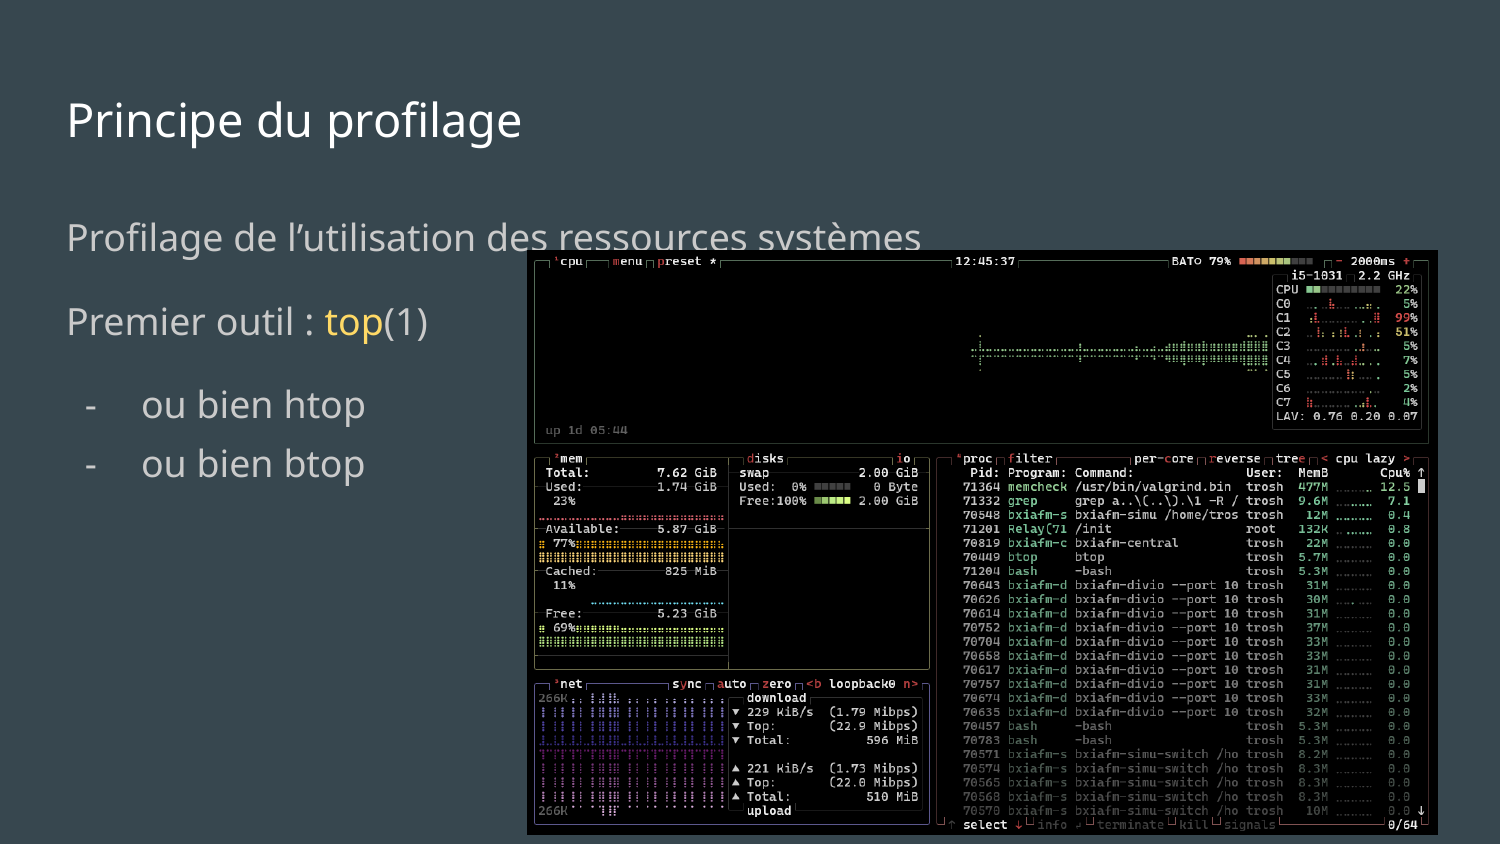

# Principe du profilage
Profilage de l’utilisation des ressources systèmes
Premier outil : top(1)
ou bien htop
ou bien btop